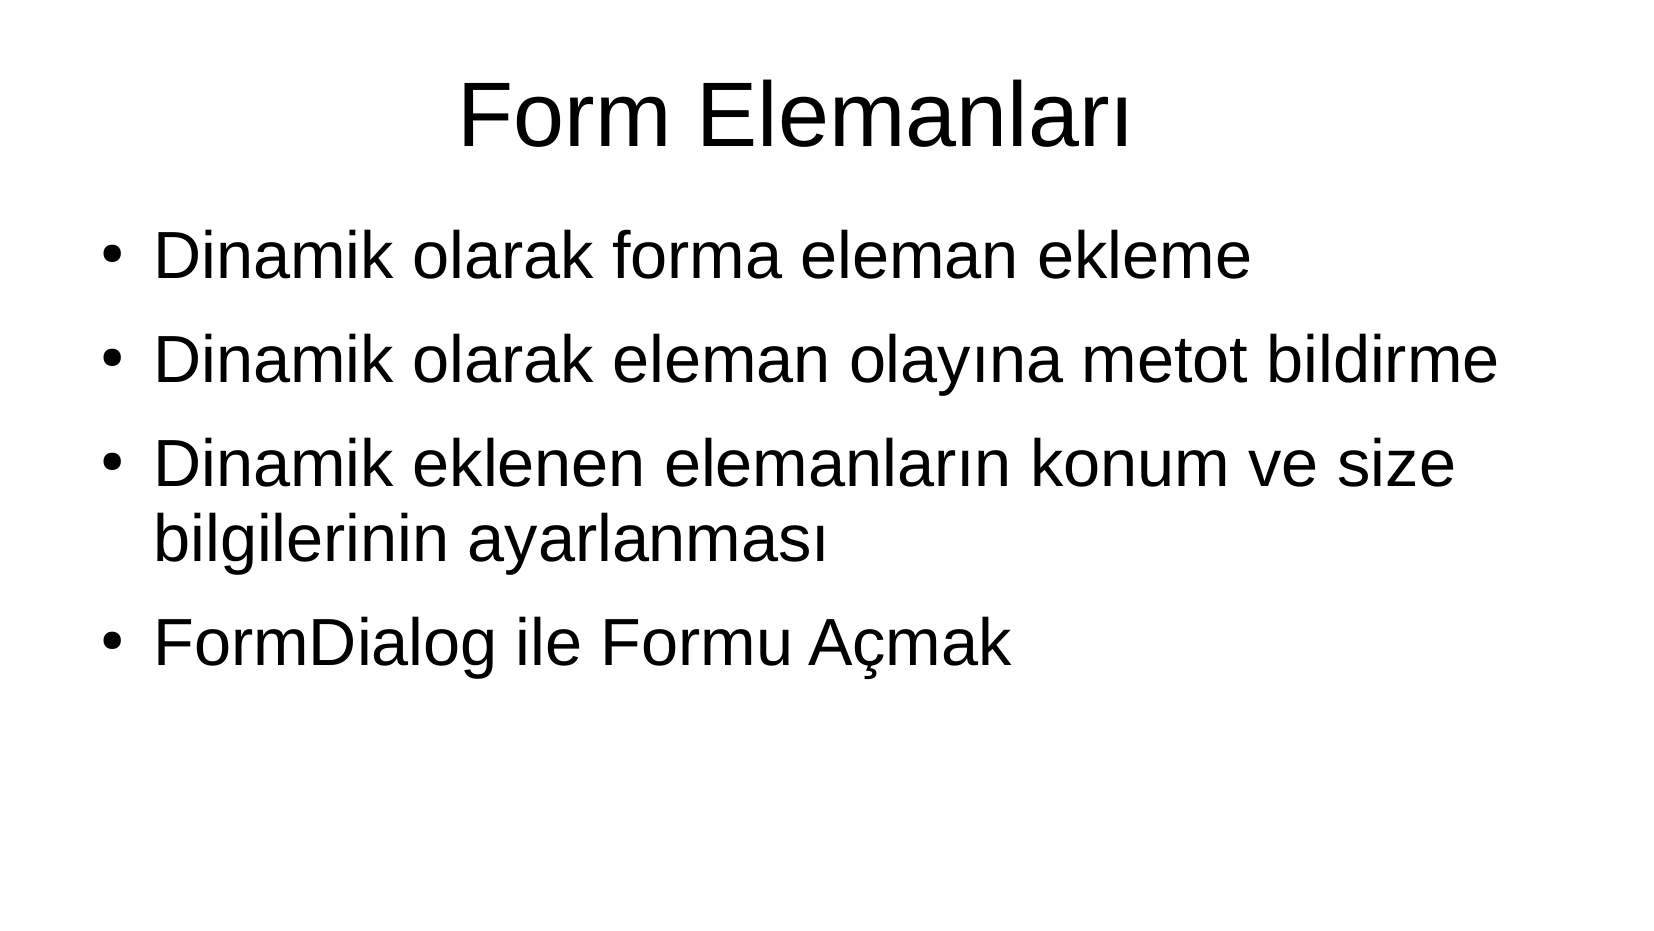

# Form Elemanları
Dinamik olarak forma eleman ekleme
Dinamik olarak eleman olayına metot bildirme
Dinamik eklenen elemanların konum ve size bilgilerinin ayarlanması
FormDialog ile Formu Açmak